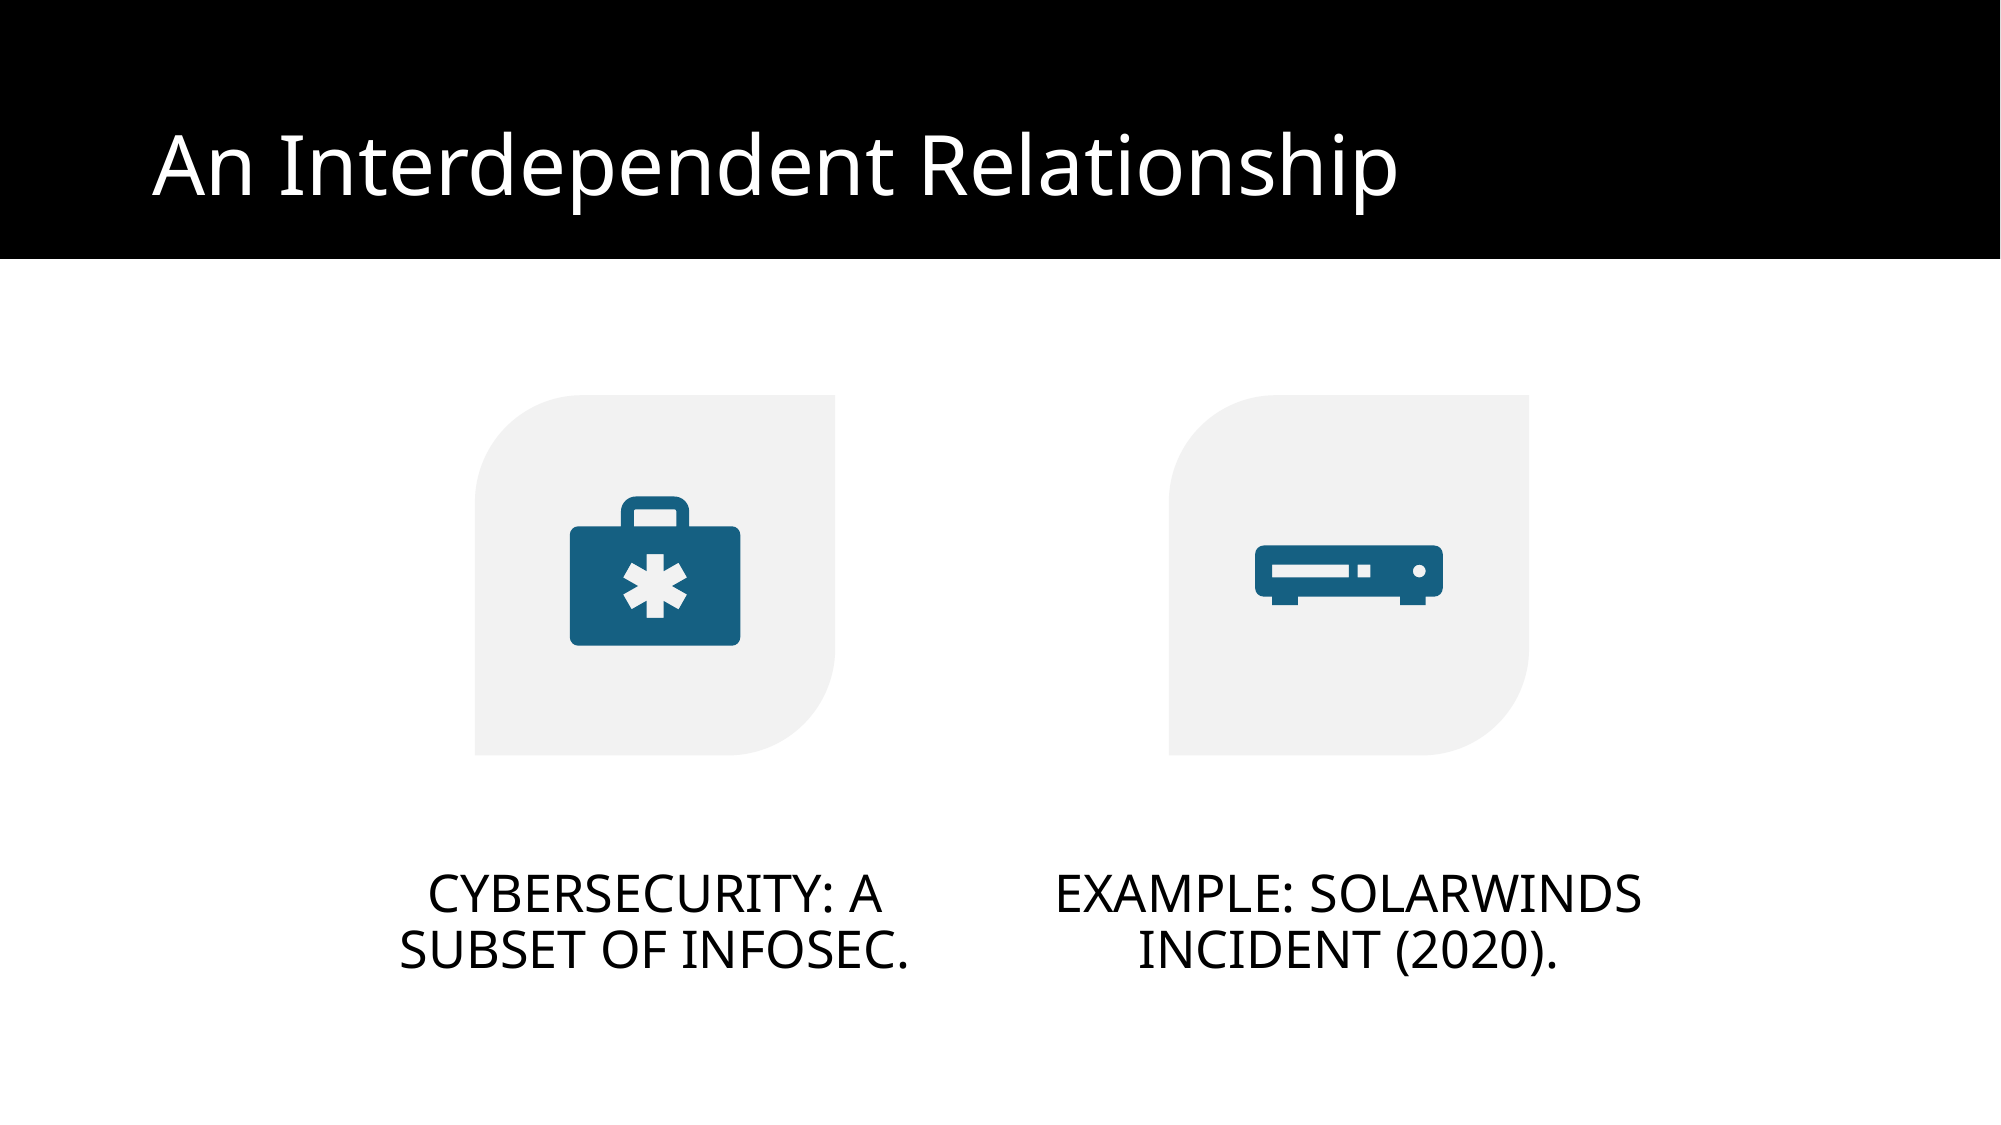

# An Interdependent Relationship
Cybersecurity: A subset of InfoSec.
Example: SolarWinds Incident (2020).